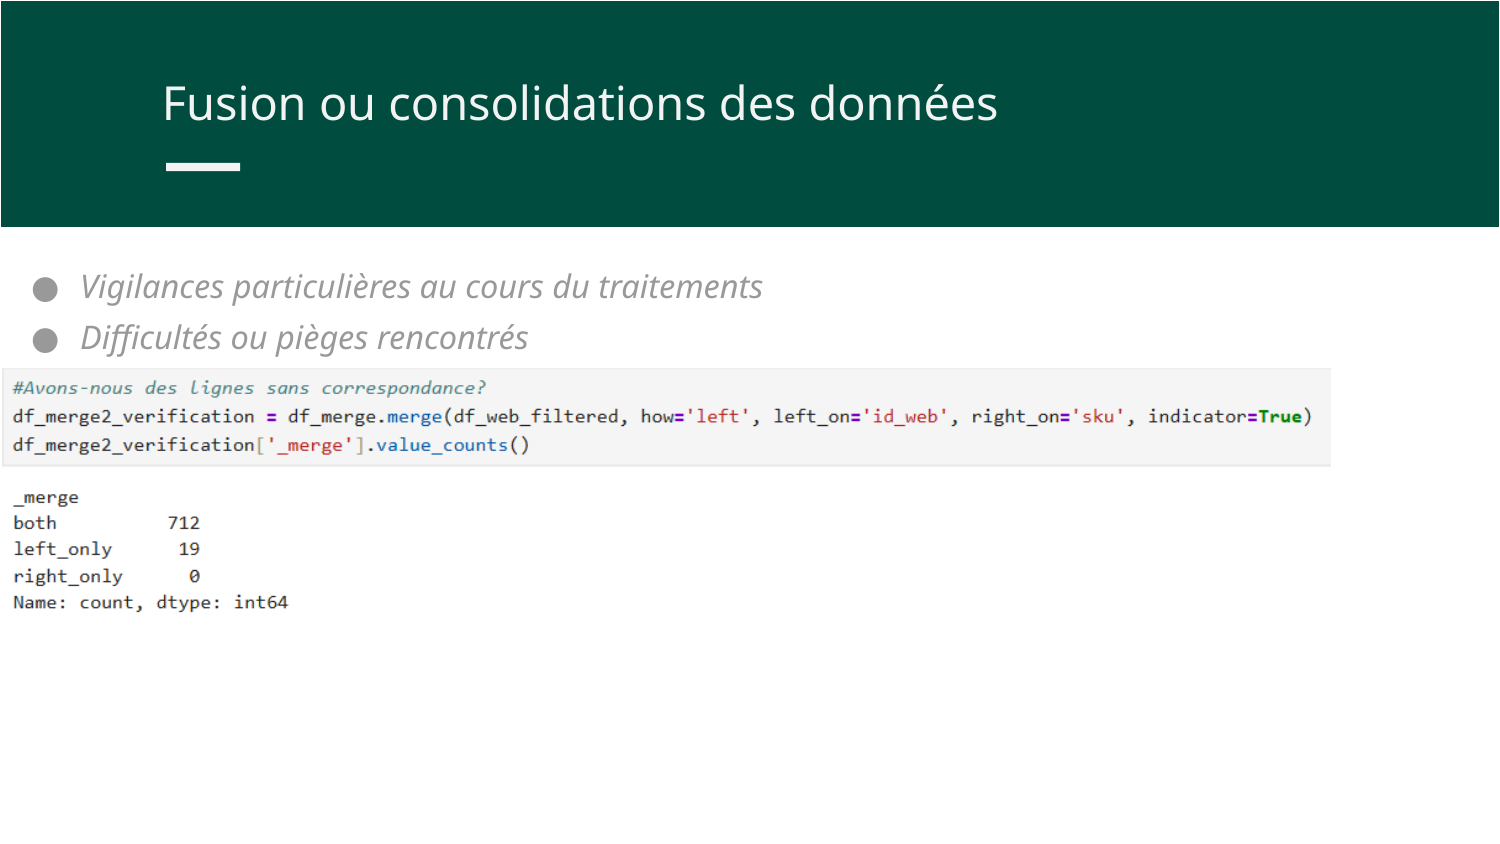

Fusion ou consolidations des données
# Vigilances particulières au cours du traitements
Difficultés ou pièges rencontrés